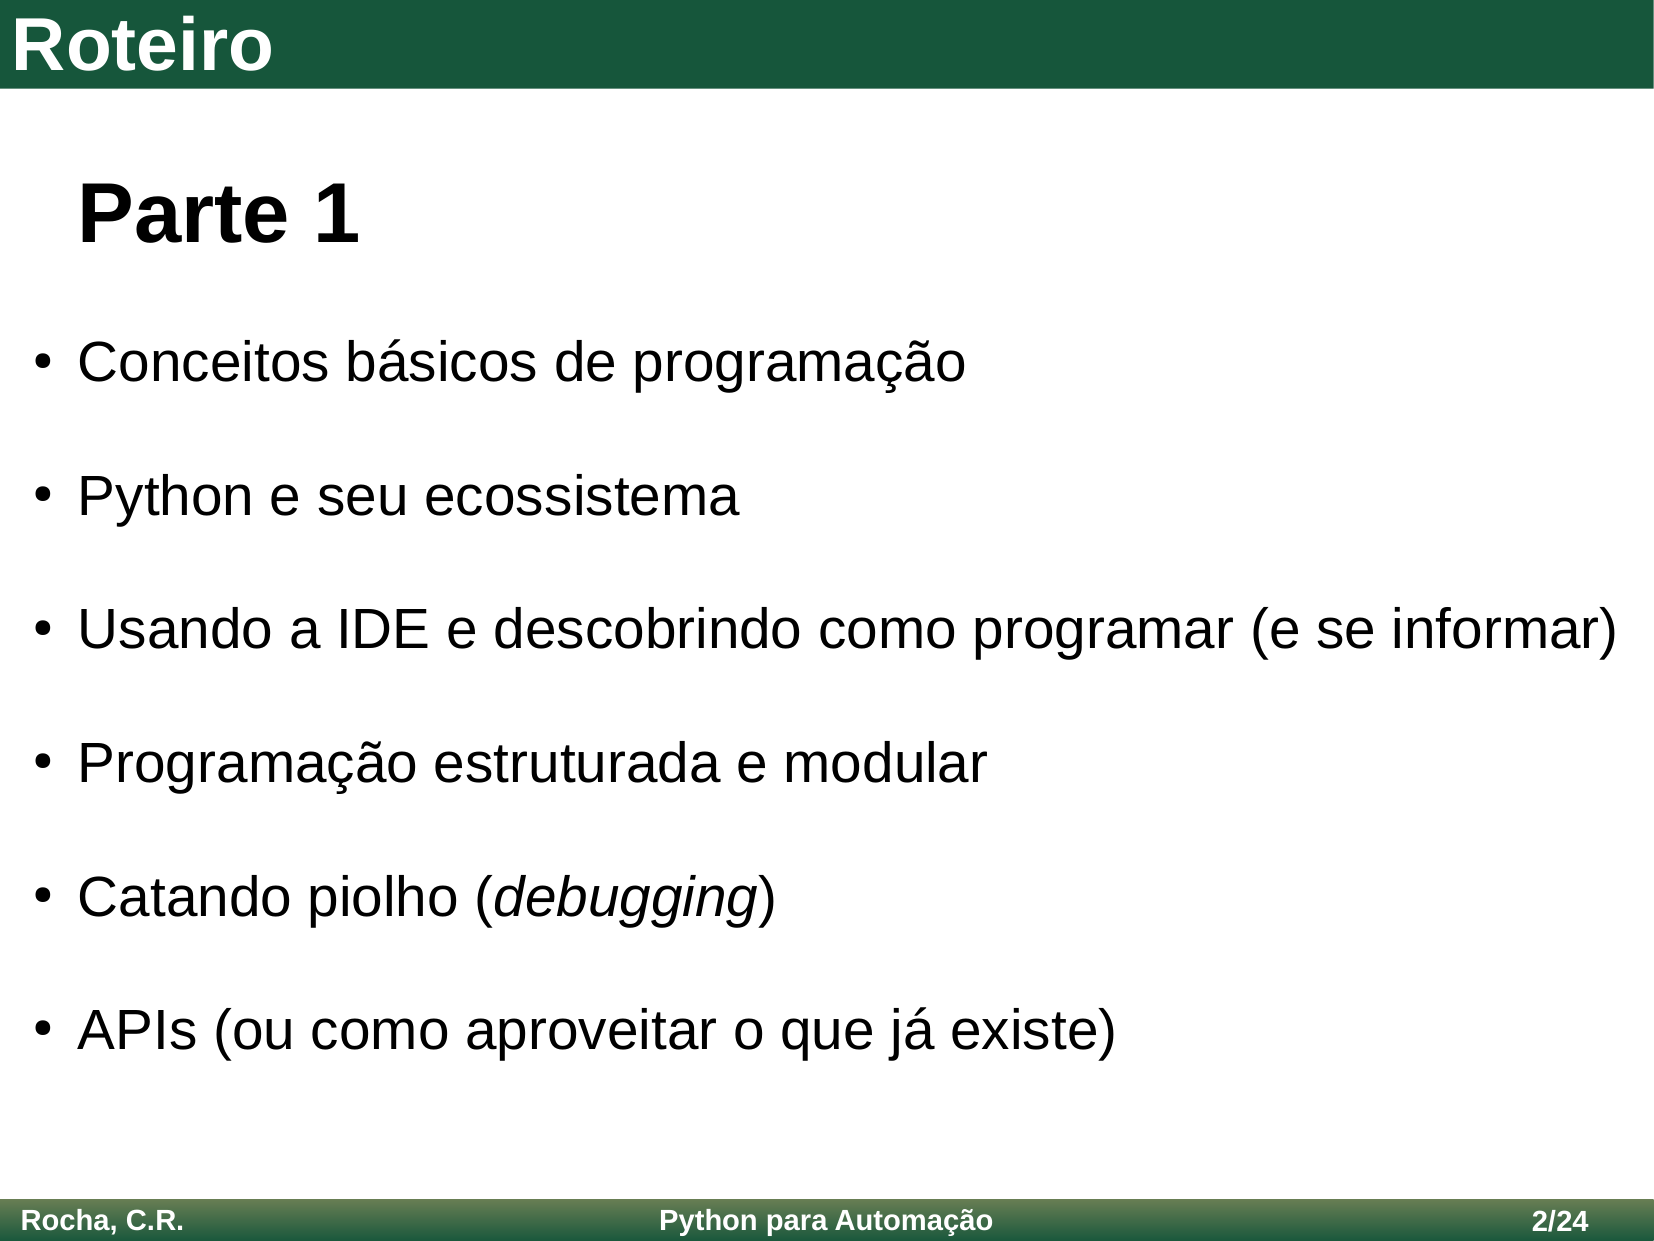

# Roteiro
Parte 1
Conceitos básicos de programação
Python e seu ecossistema
Usando a IDE e descobrindo como programar (e se informar)
Programação estruturada e modular
Catando piolho (debugging)
APIs (ou como aproveitar o que já existe)